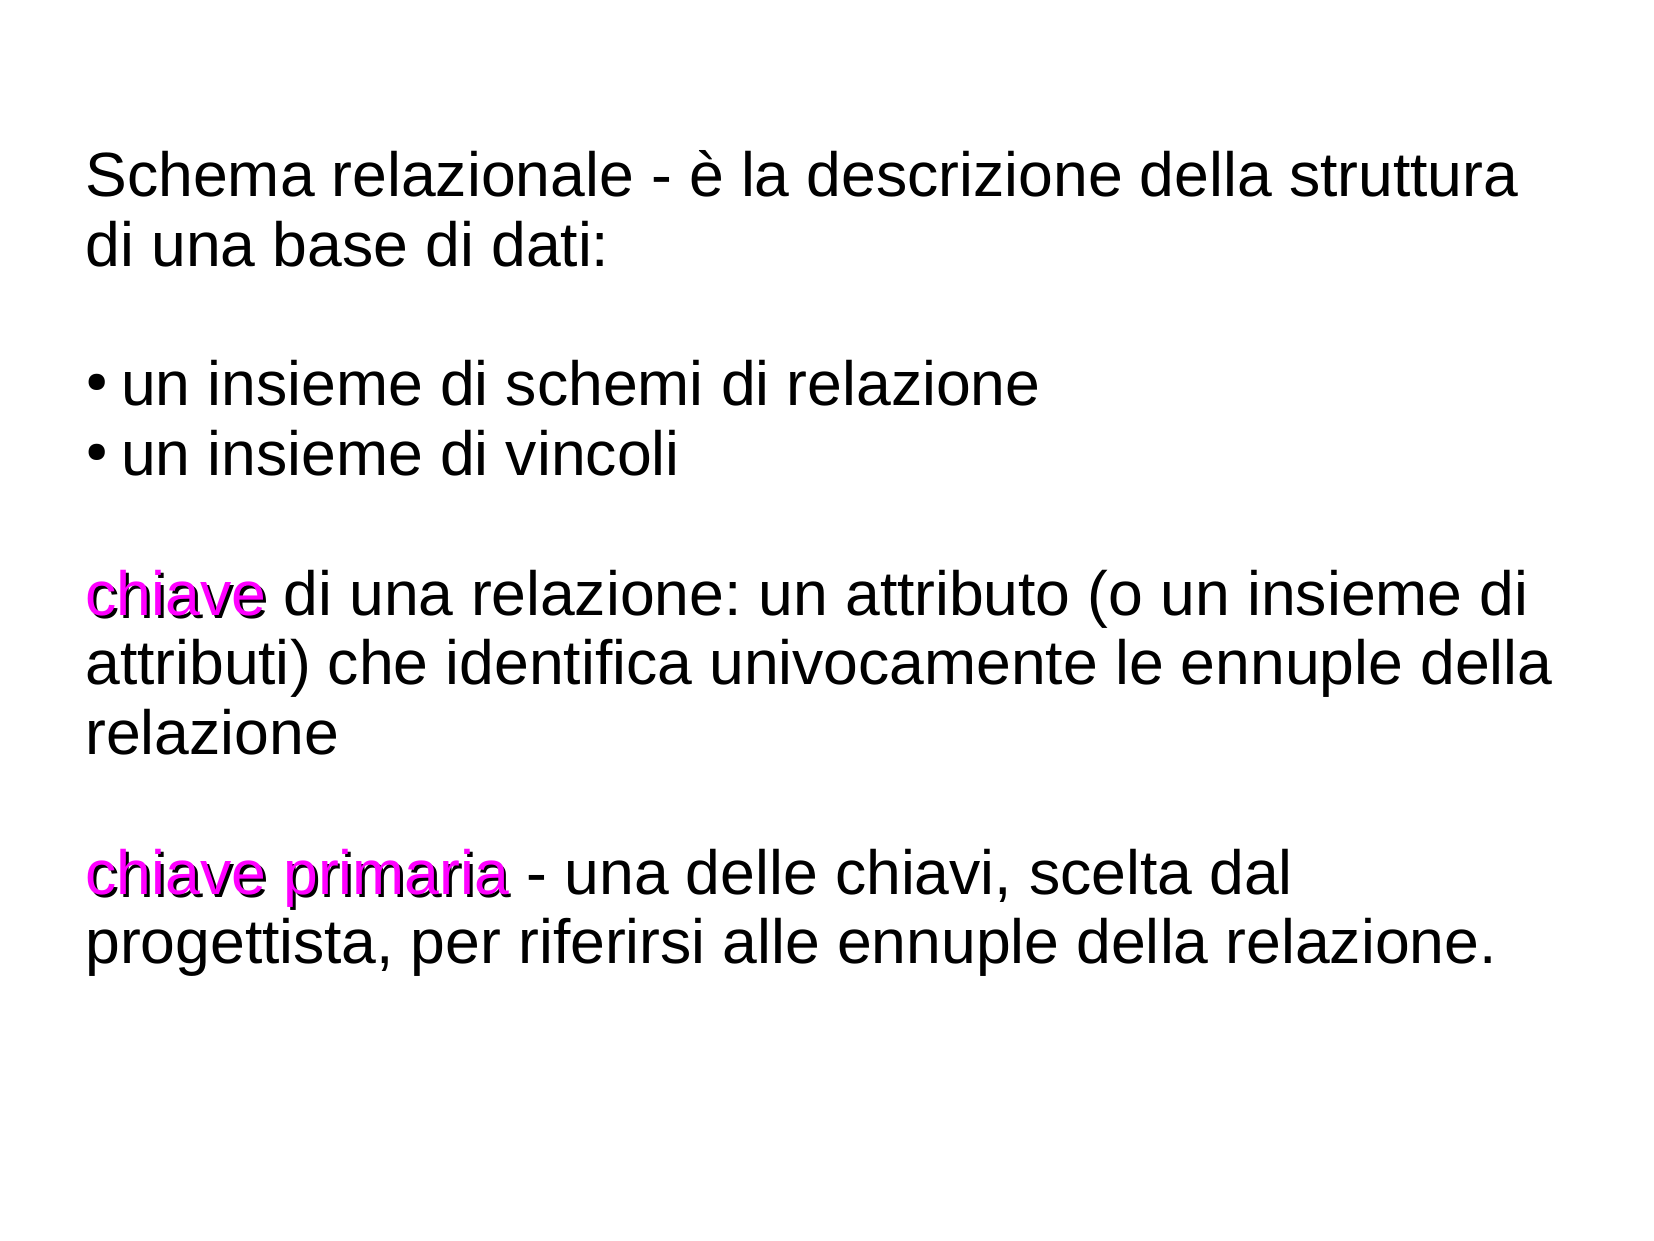

Schema relazionale - è la descrizione della struttura di una base di dati:
un insieme di schemi di relazione
un insieme di vincoli
chiave di una relazione: un attributo (o un insieme di attributi) che identifica univocamente le ennuple della relazione
chiave primaria - una delle chiavi, scelta dal progettista, per riferirsi alle ennuple della relazione.